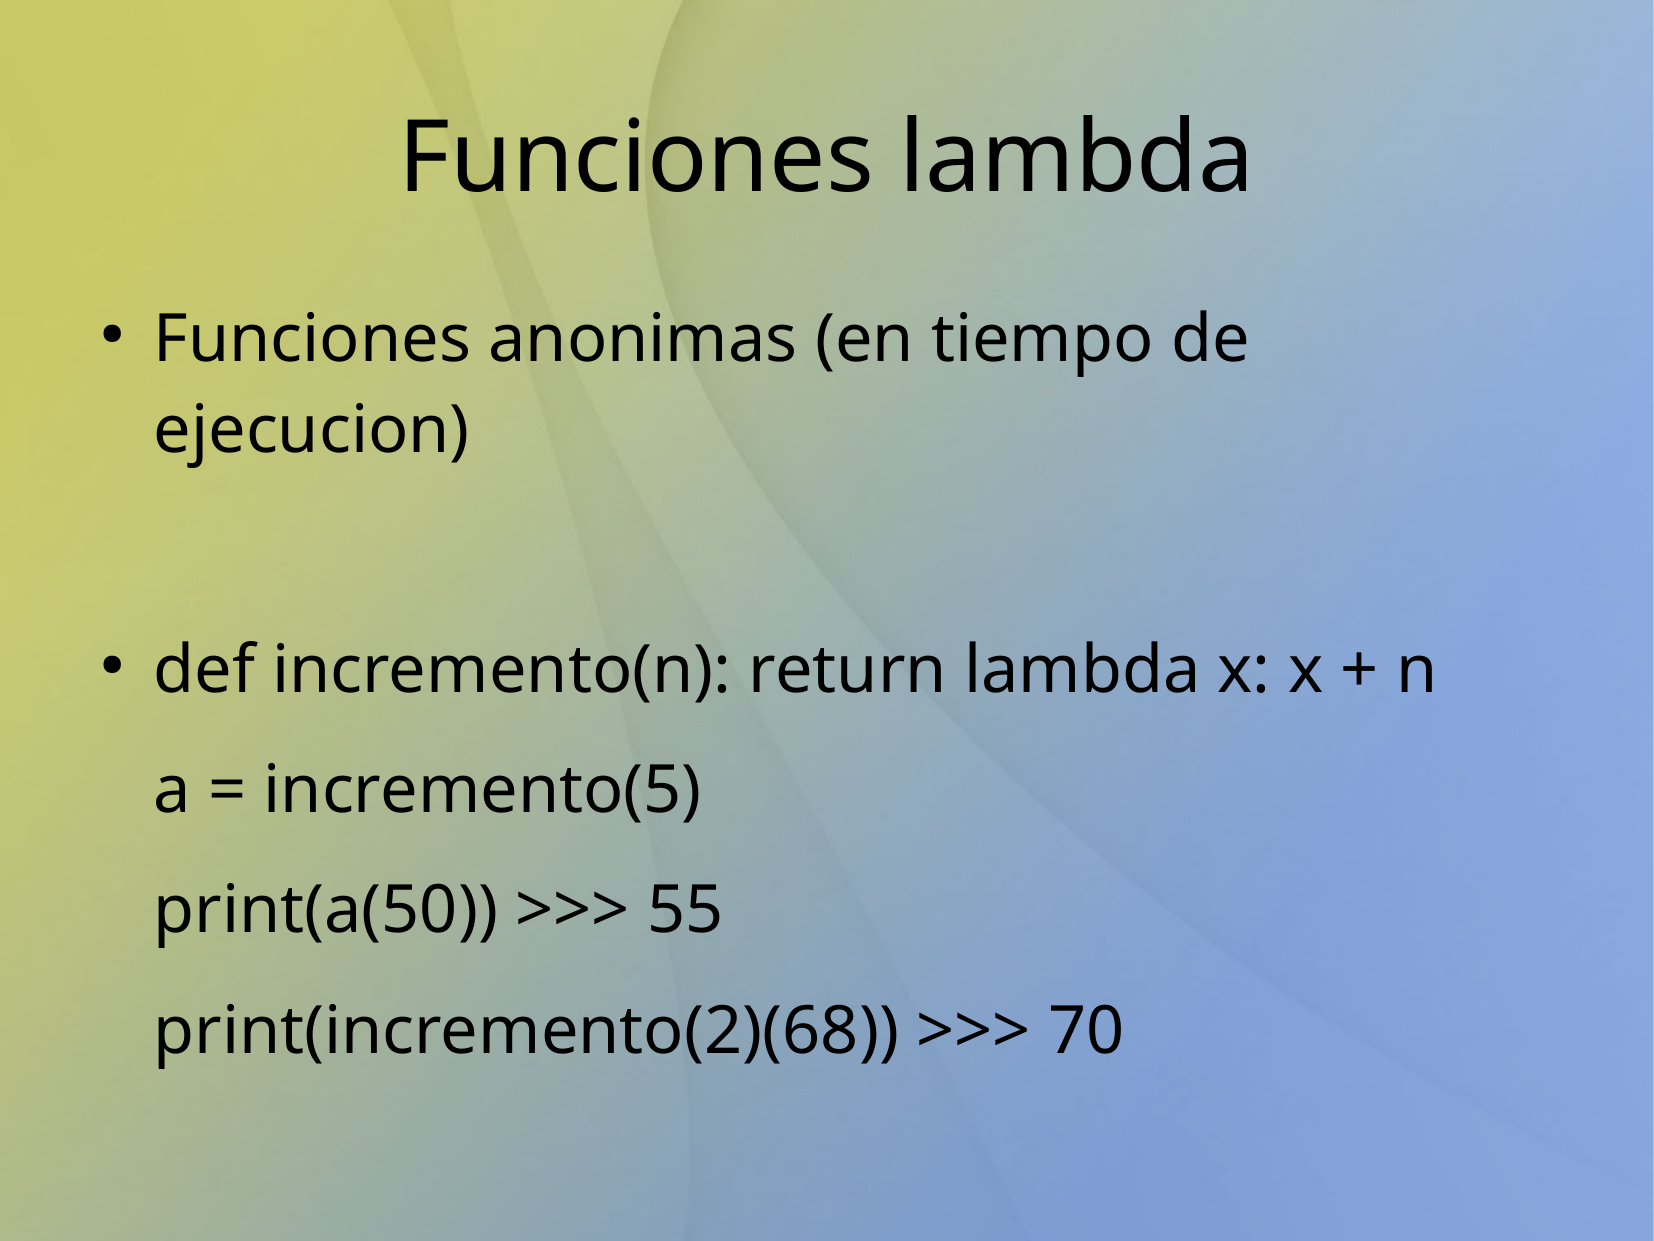

# Funciones lambda
Funciones anonimas (en tiempo de ejecucion)
def incremento(n): return lambda x: x + n
a = incremento(5)
print(a(50)) >>> 55
print(incremento(2)(68)) >>> 70